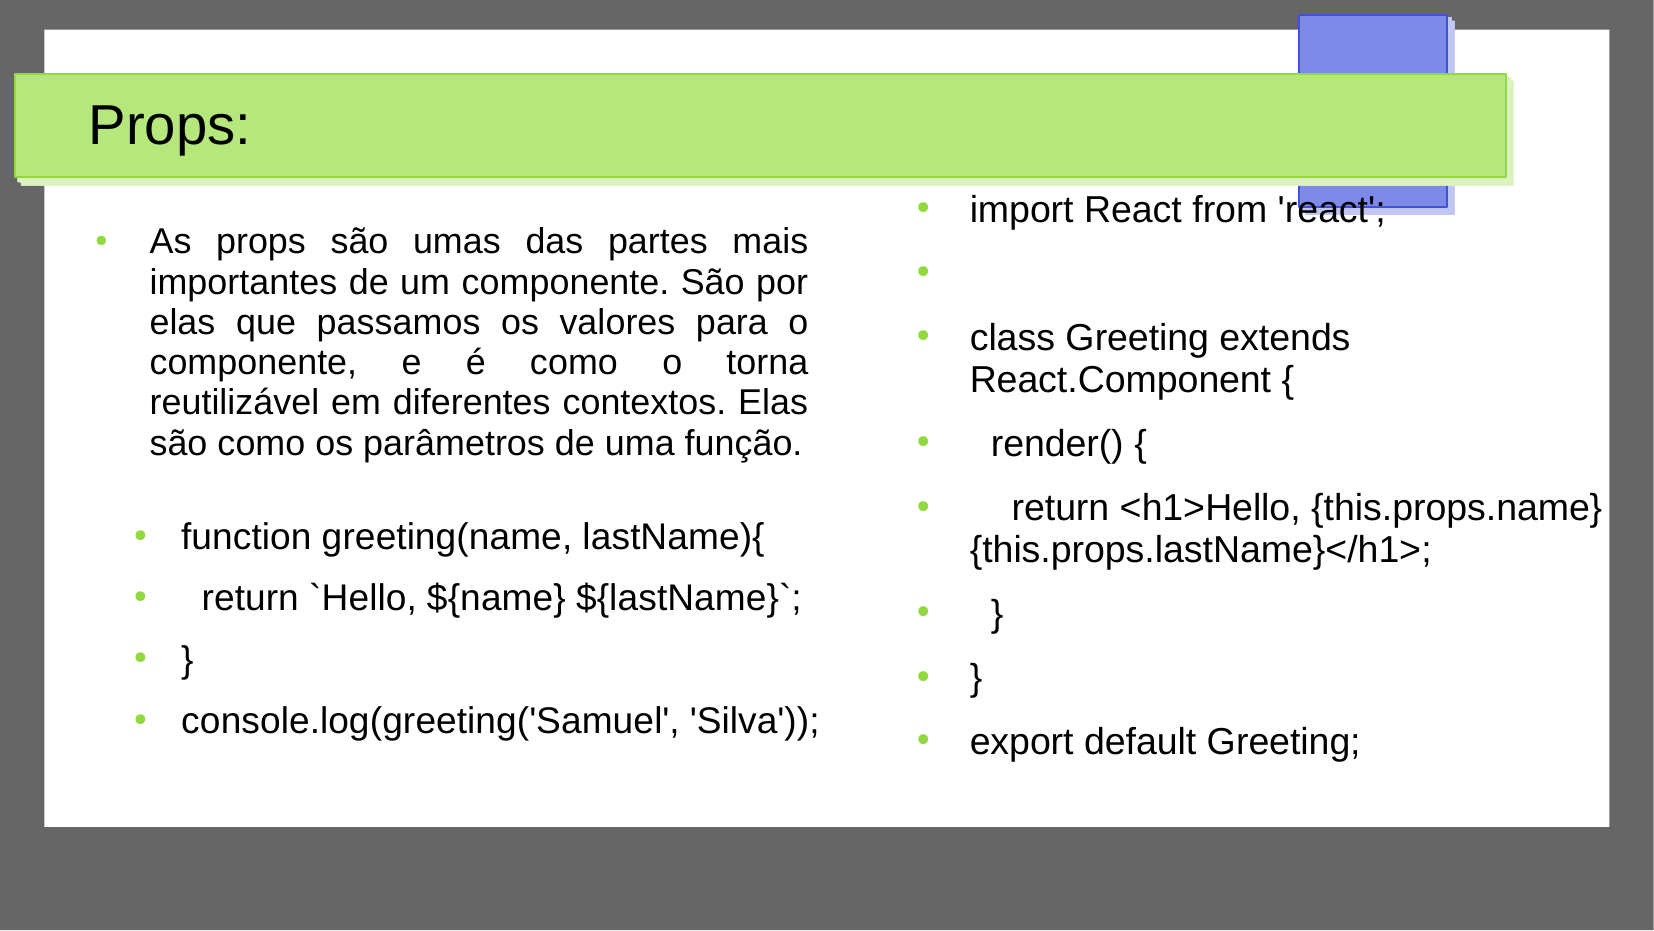

# Props:
import React from 'react';
class Greeting extends React.Component {
 render() {
 return <h1>Hello, {this.props.name} {this.props.lastName}</h1>;
 }
}
export default Greeting;
As props são umas das partes mais importantes de um componente. São por elas que passamos os valores para o componente, e é como o torna reutilizável em diferentes contextos. Elas são como os parâmetros de uma função.
function greeting(name, lastName){
 return `Hello, ${name} ${lastName}`;
}
console.log(greeting('Samuel', 'Silva'));